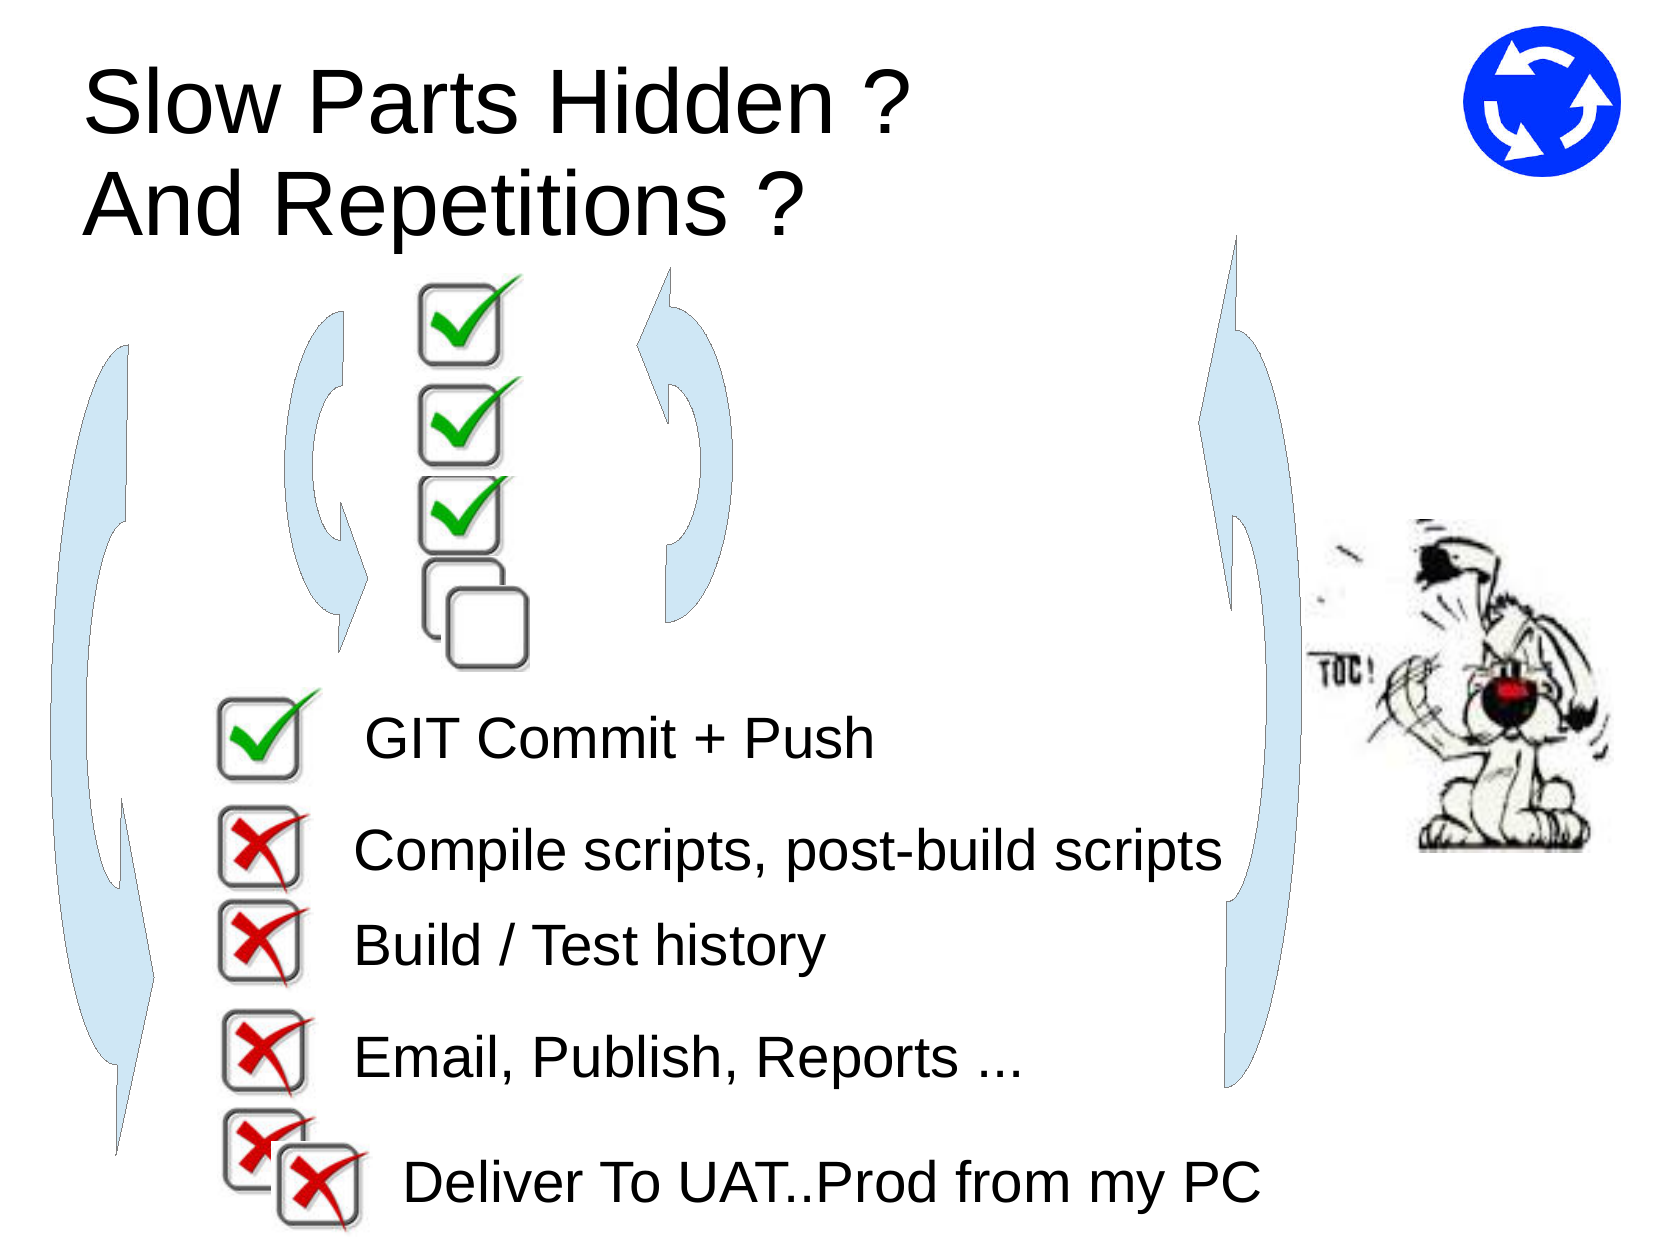

# Slow Parts Hidden ? And Repetitions ?
GIT Commit + Push
Compile scripts, post-build scripts
Build / Test history
Email, Publish, Reports ...
Deliver To UAT..Prod from my PC